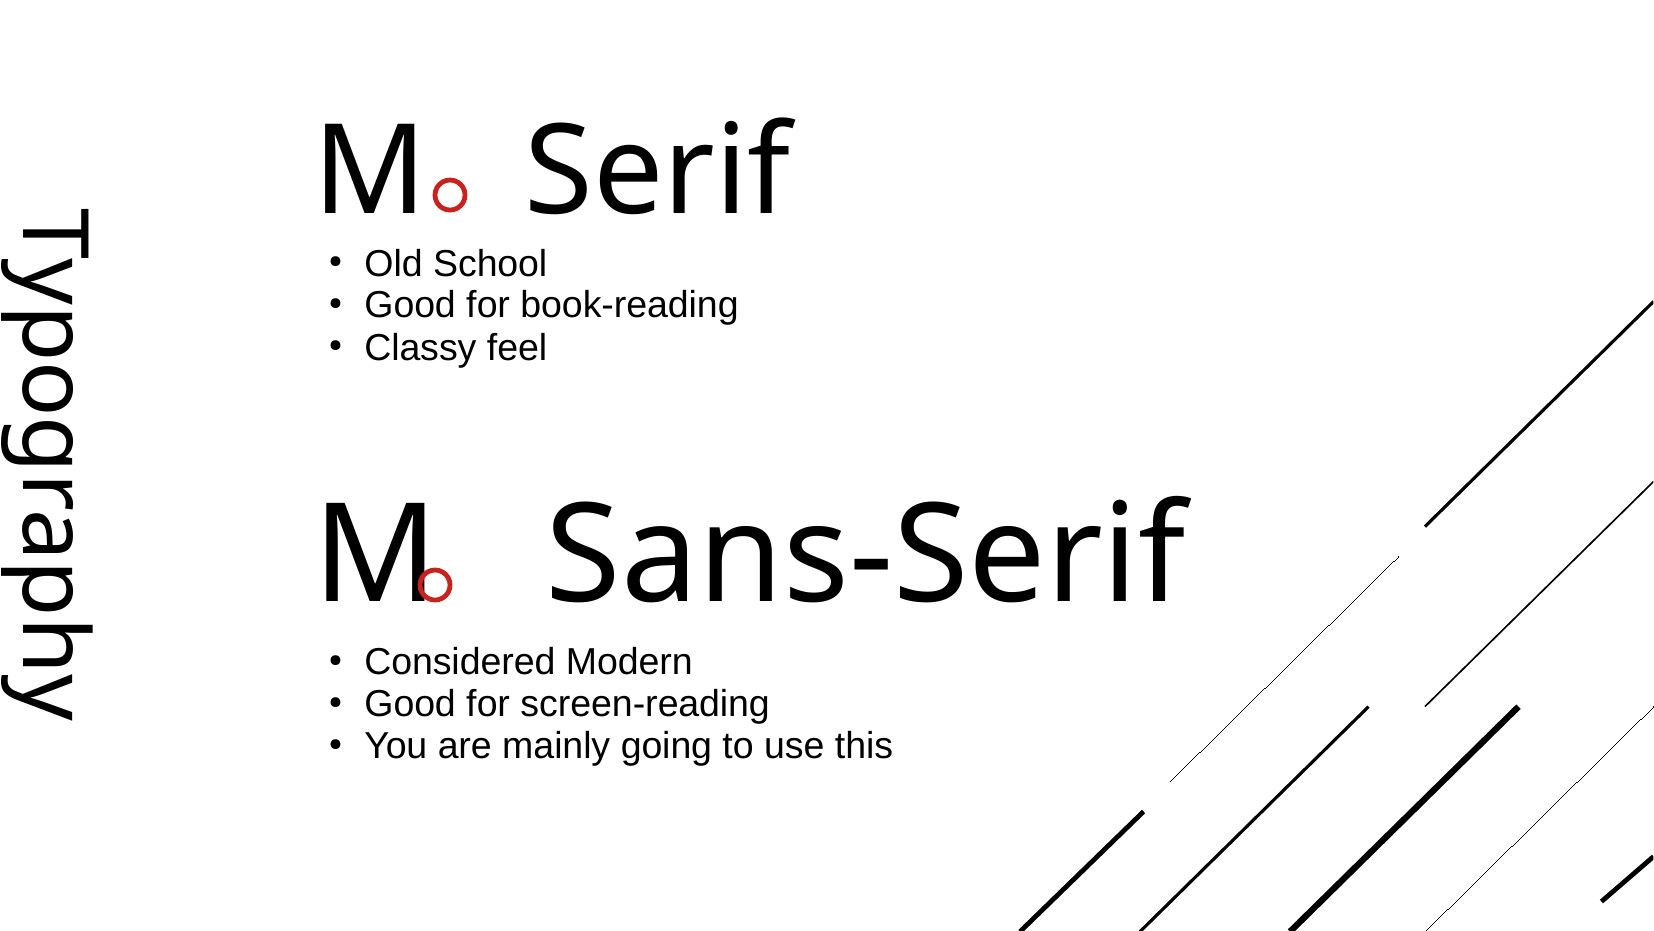

M Serif
Old School
Good for book-reading
Classy feel
# Typography
M Sans-Serif
Considered Modern
Good for screen-reading
You are mainly going to use this